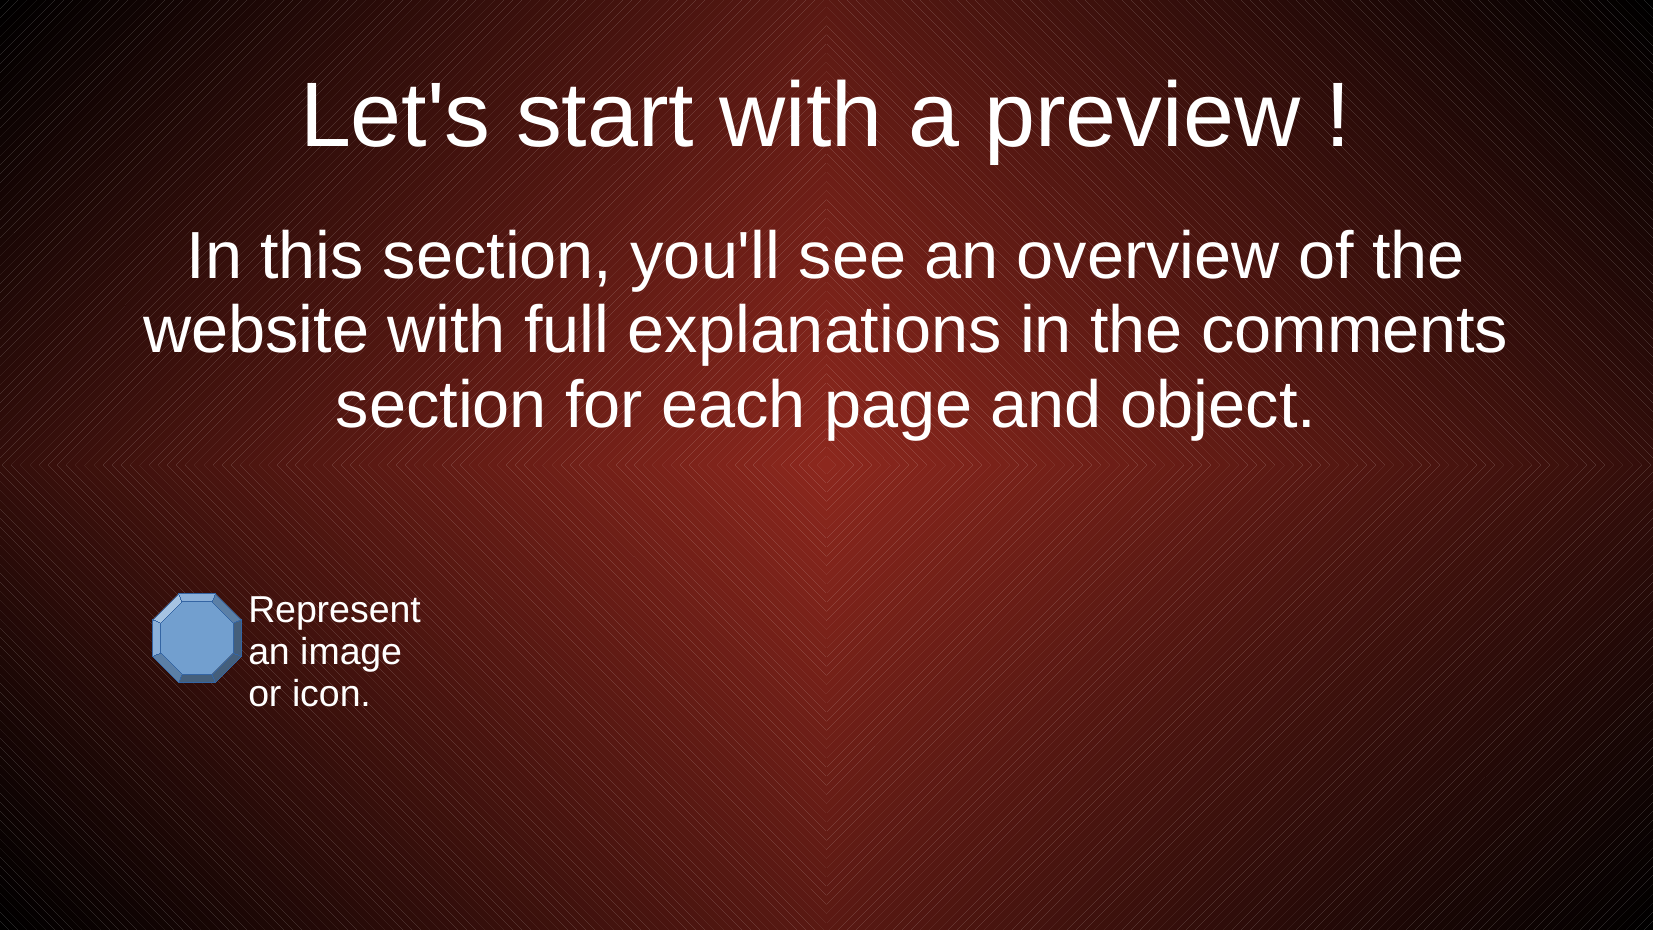

# Let's start with a preview !
In this section, you'll see an overview of the website with full explanations in the comments section for each page and object.
Represent an image or icon.